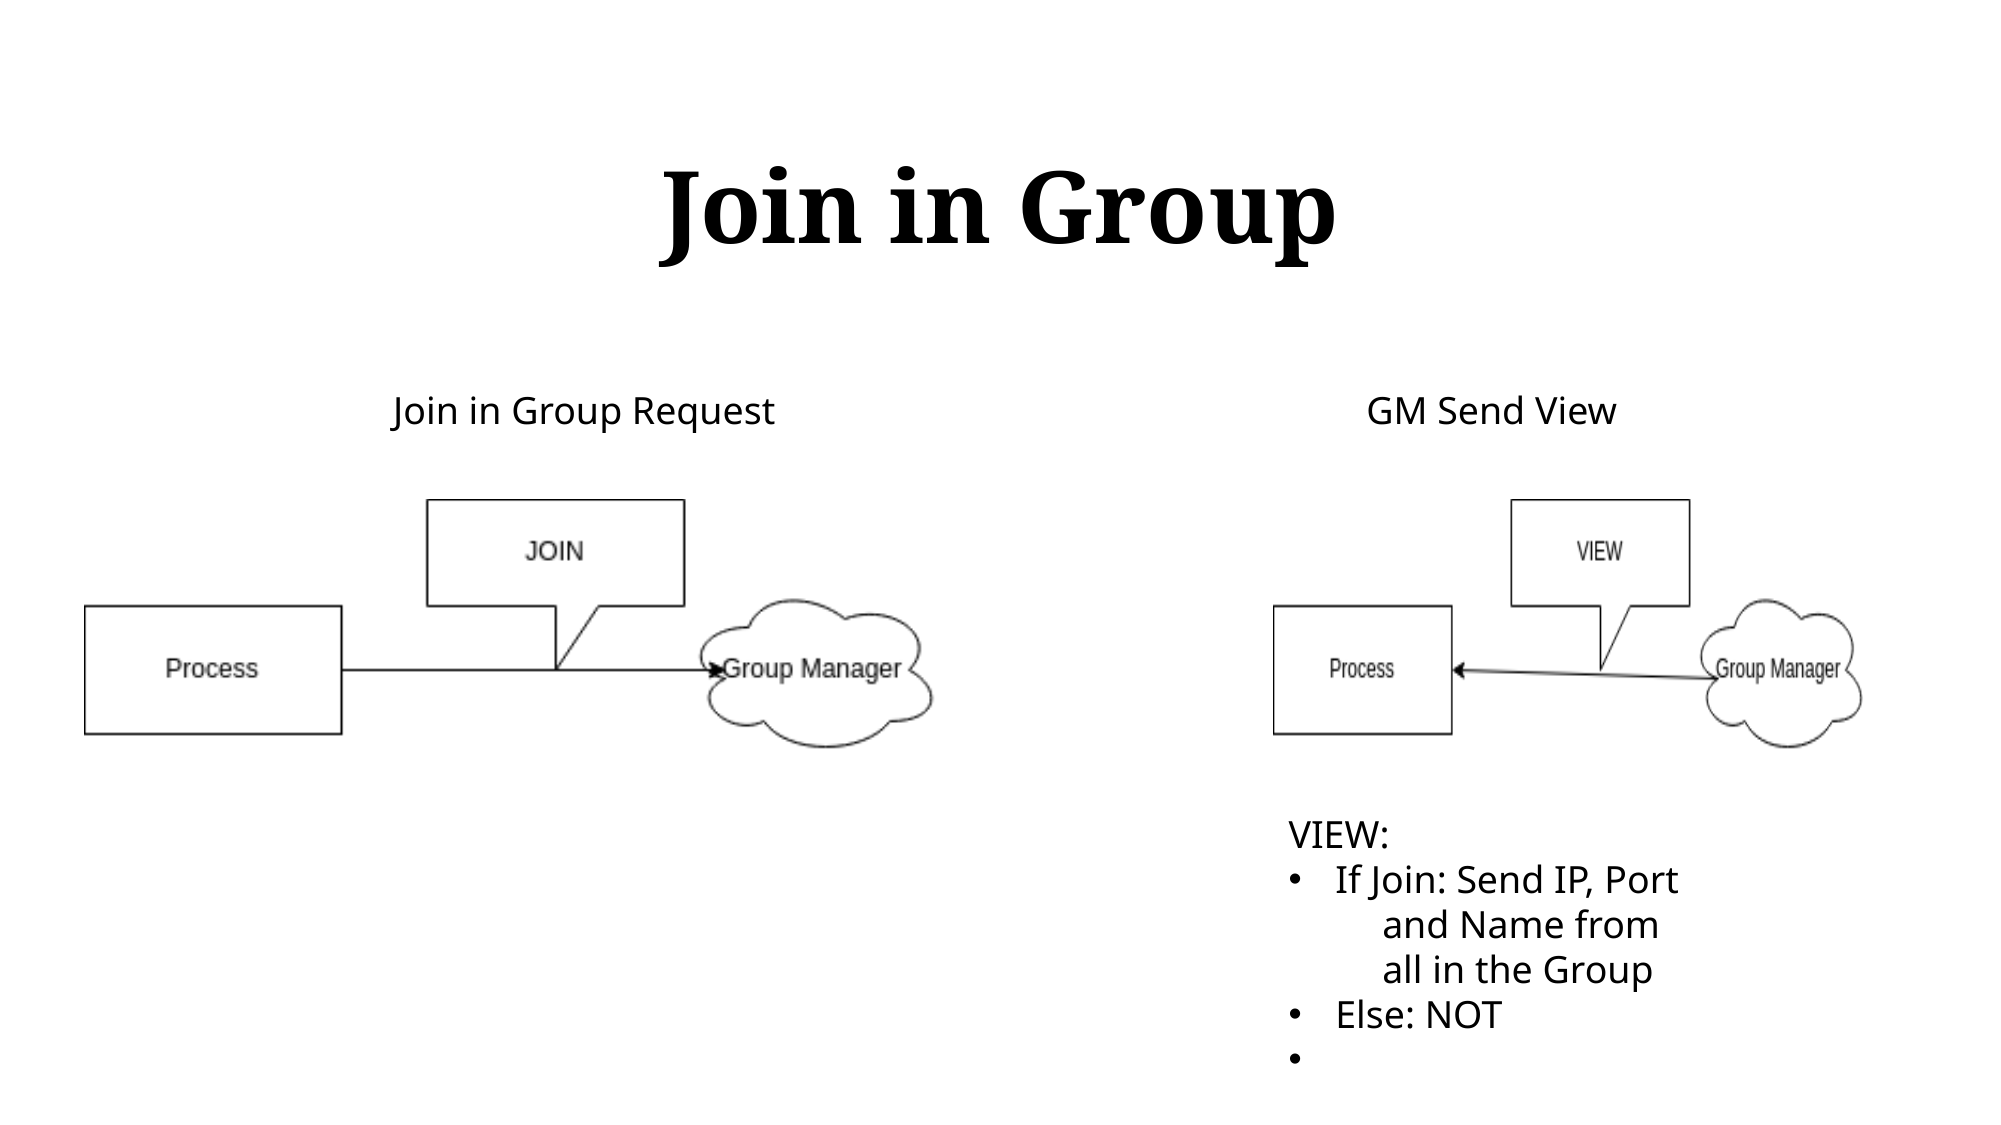

# Join in Group
Join in Group Request
GM Send View
VIEW:
If Join: Send IP, Port and Name from all in the Group
Else: NOT